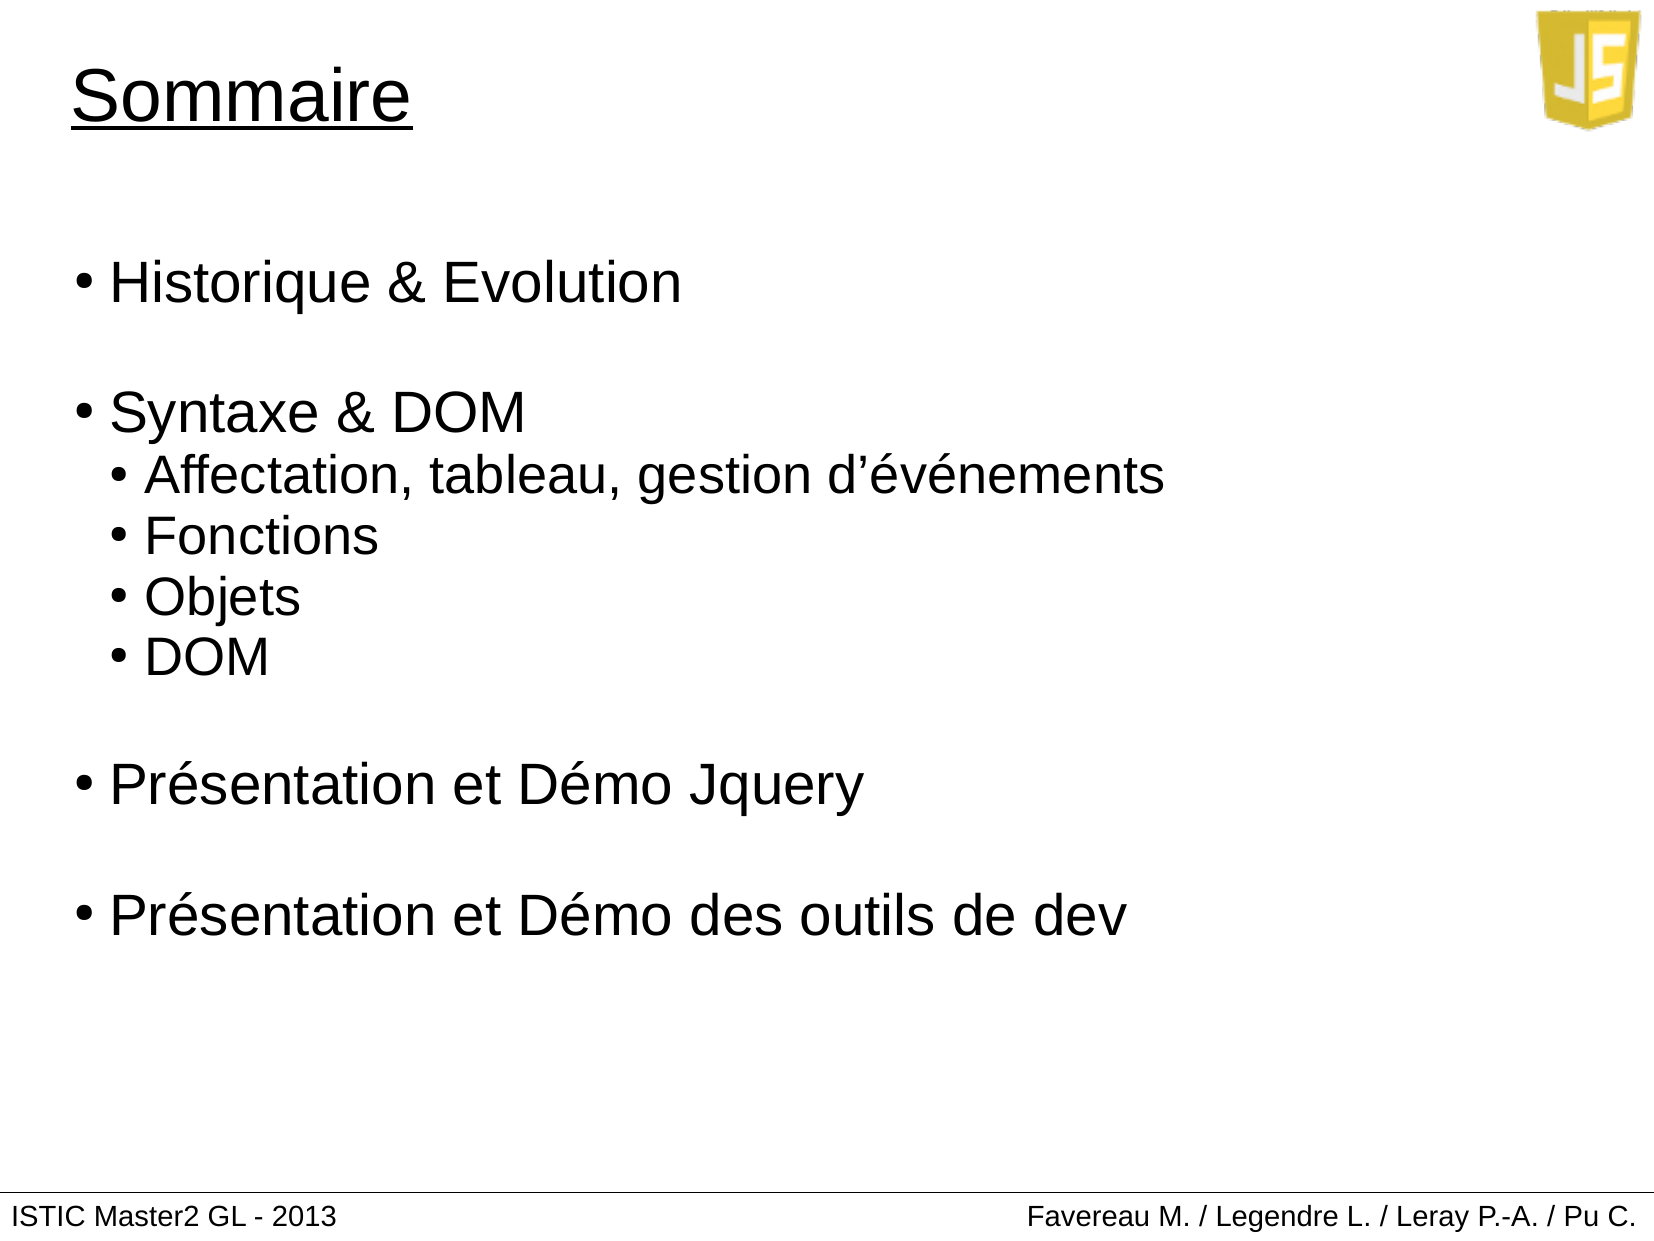

# Sommaire
Historique & Evolution
Syntaxe & DOM
Affectation, tableau, gestion d’événements
Fonctions
Objets
DOM
Présentation et Démo Jquery
Présentation et Démo des outils de dev
ISTIC Master2 GL - 2013
Favereau M. / Legendre L. / Leray P.-A. / Pu C.